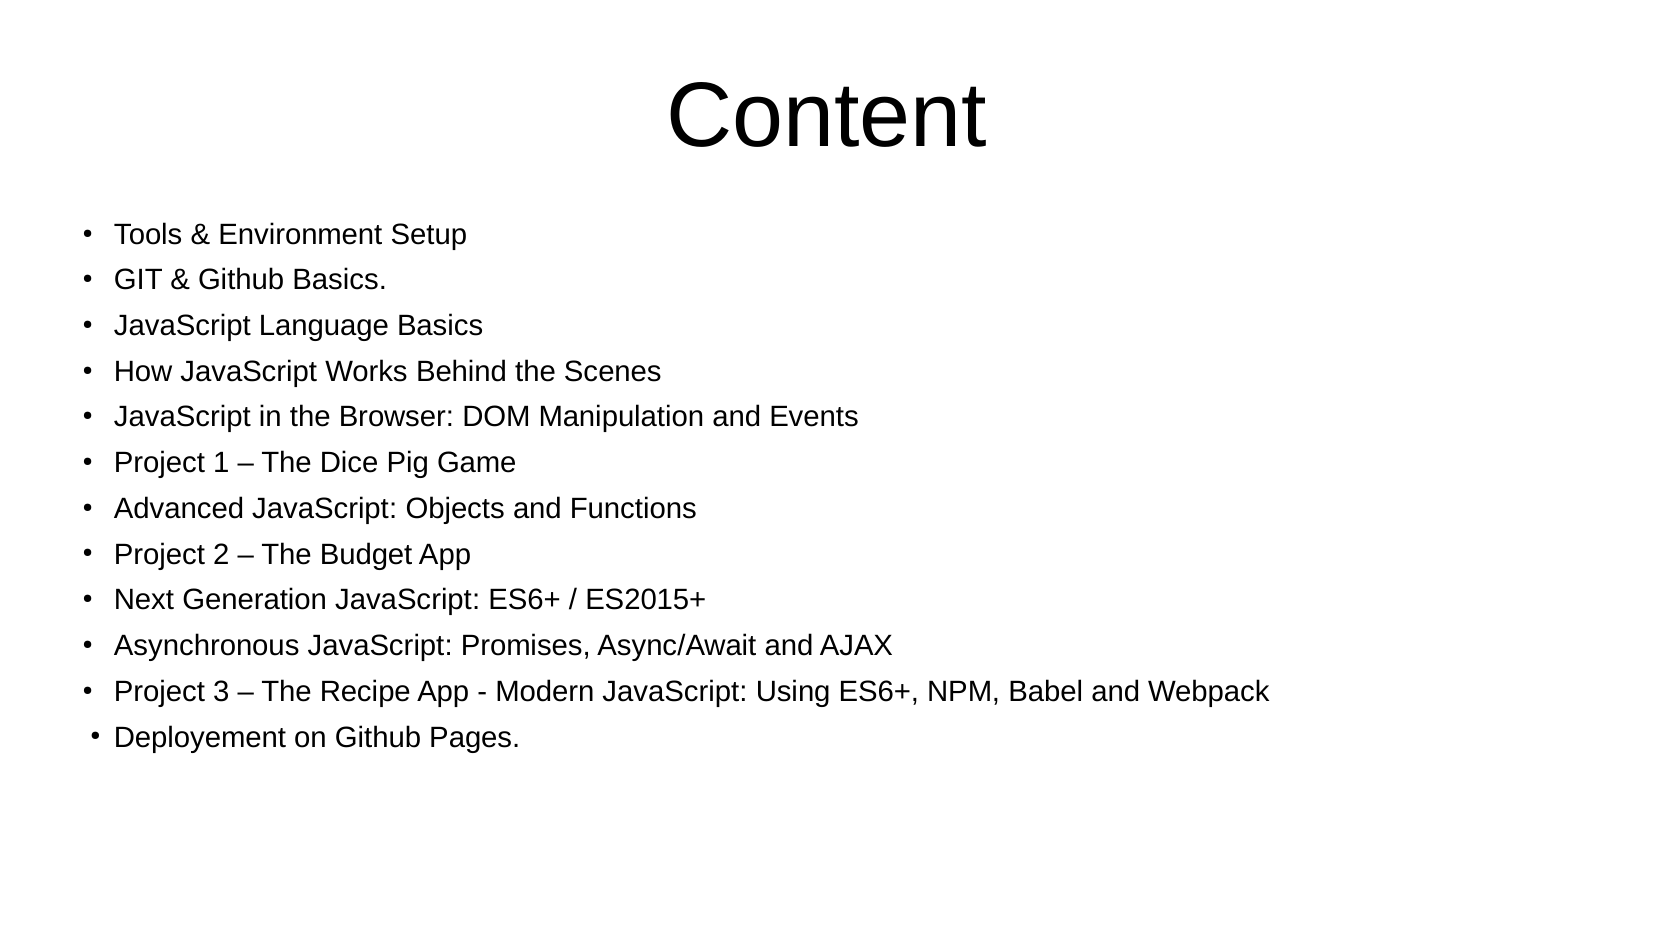

# Content
Tools & Environment Setup
GIT & Github Basics.
JavaScript Language Basics
How JavaScript Works Behind the Scenes
JavaScript in the Browser: DOM Manipulation and Events
Project 1 – The Dice Pig Game
Advanced JavaScript: Objects and Functions
Project 2 – The Budget App
Next Generation JavaScript: ES6+ / ES2015+
Asynchronous JavaScript: Promises, Async/Await and AJAX
Project 3 – The Recipe App - Modern JavaScript: Using ES6+, NPM, Babel and Webpack
Deployement on Github Pages.